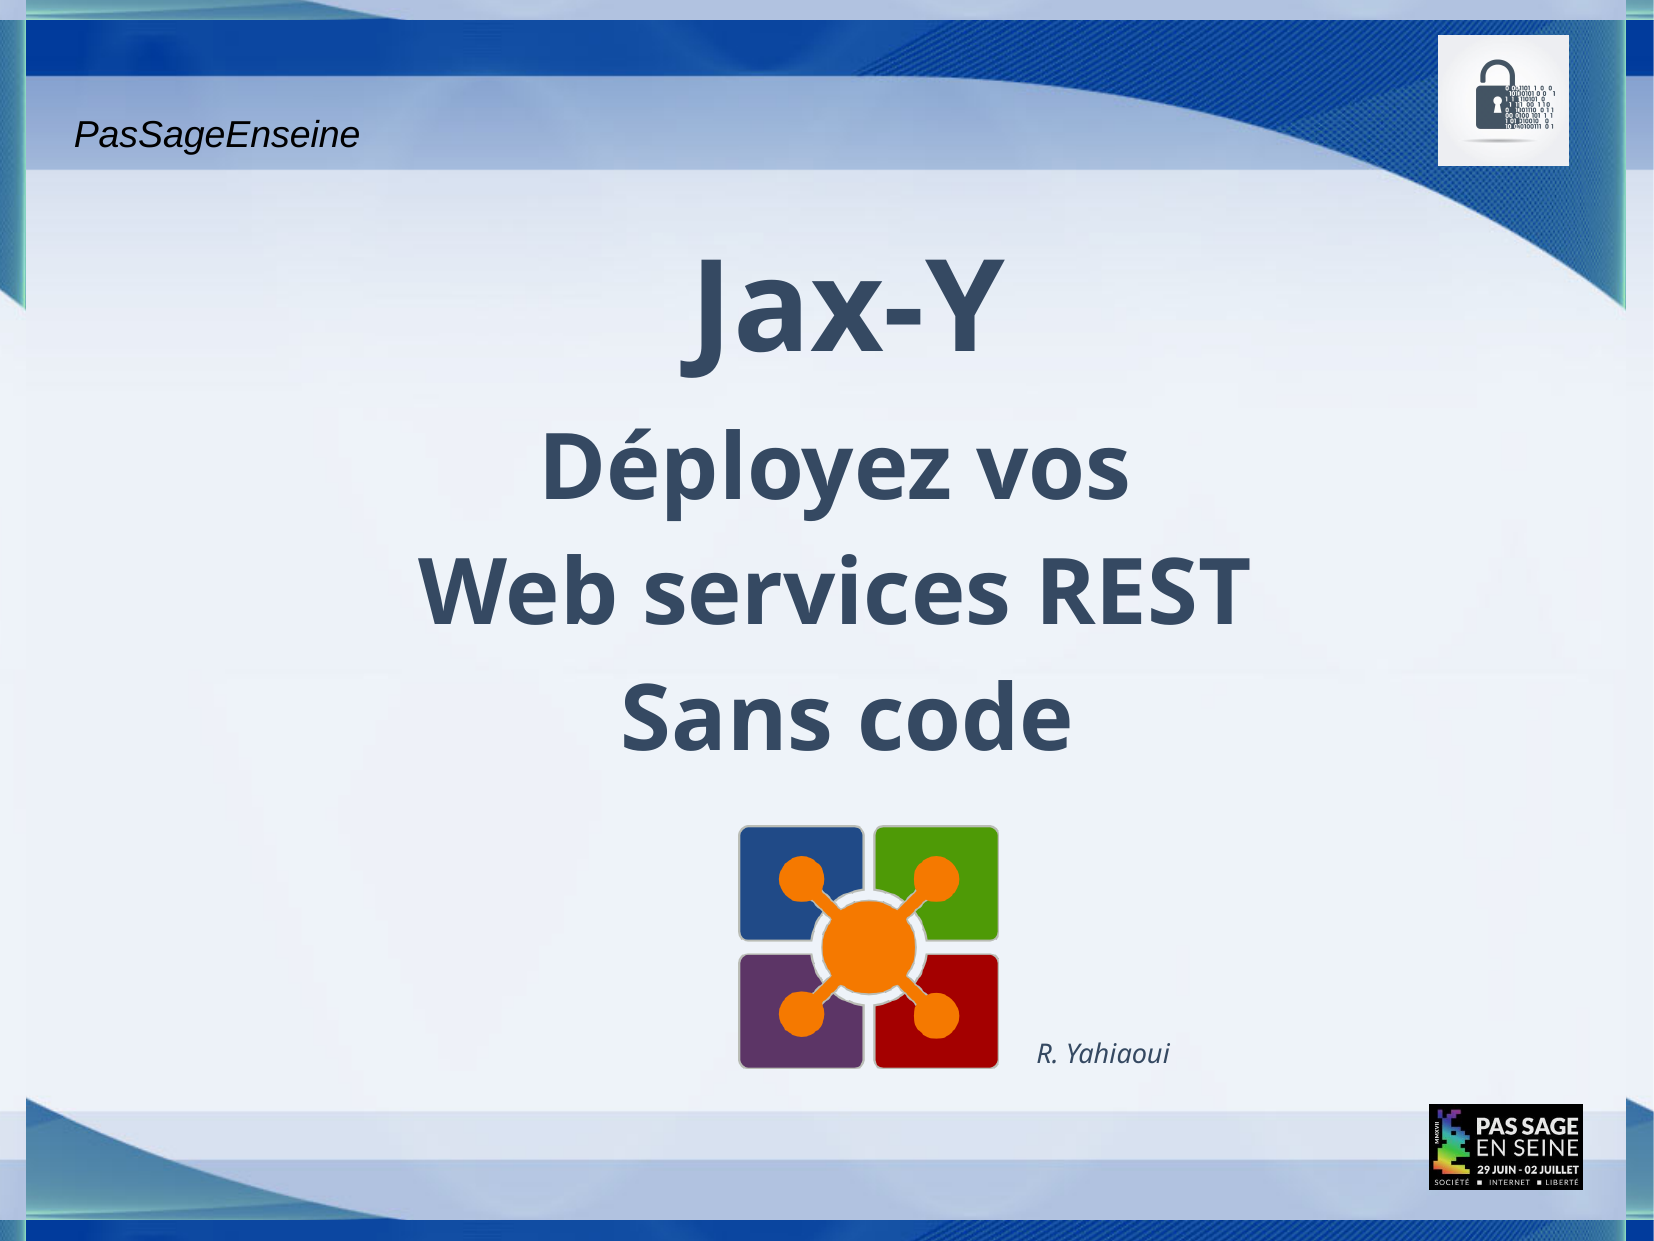

PasSageEnseine
Jax-Y
# Déployez vos
Web services REST
Sans code
R. Yahiaoui